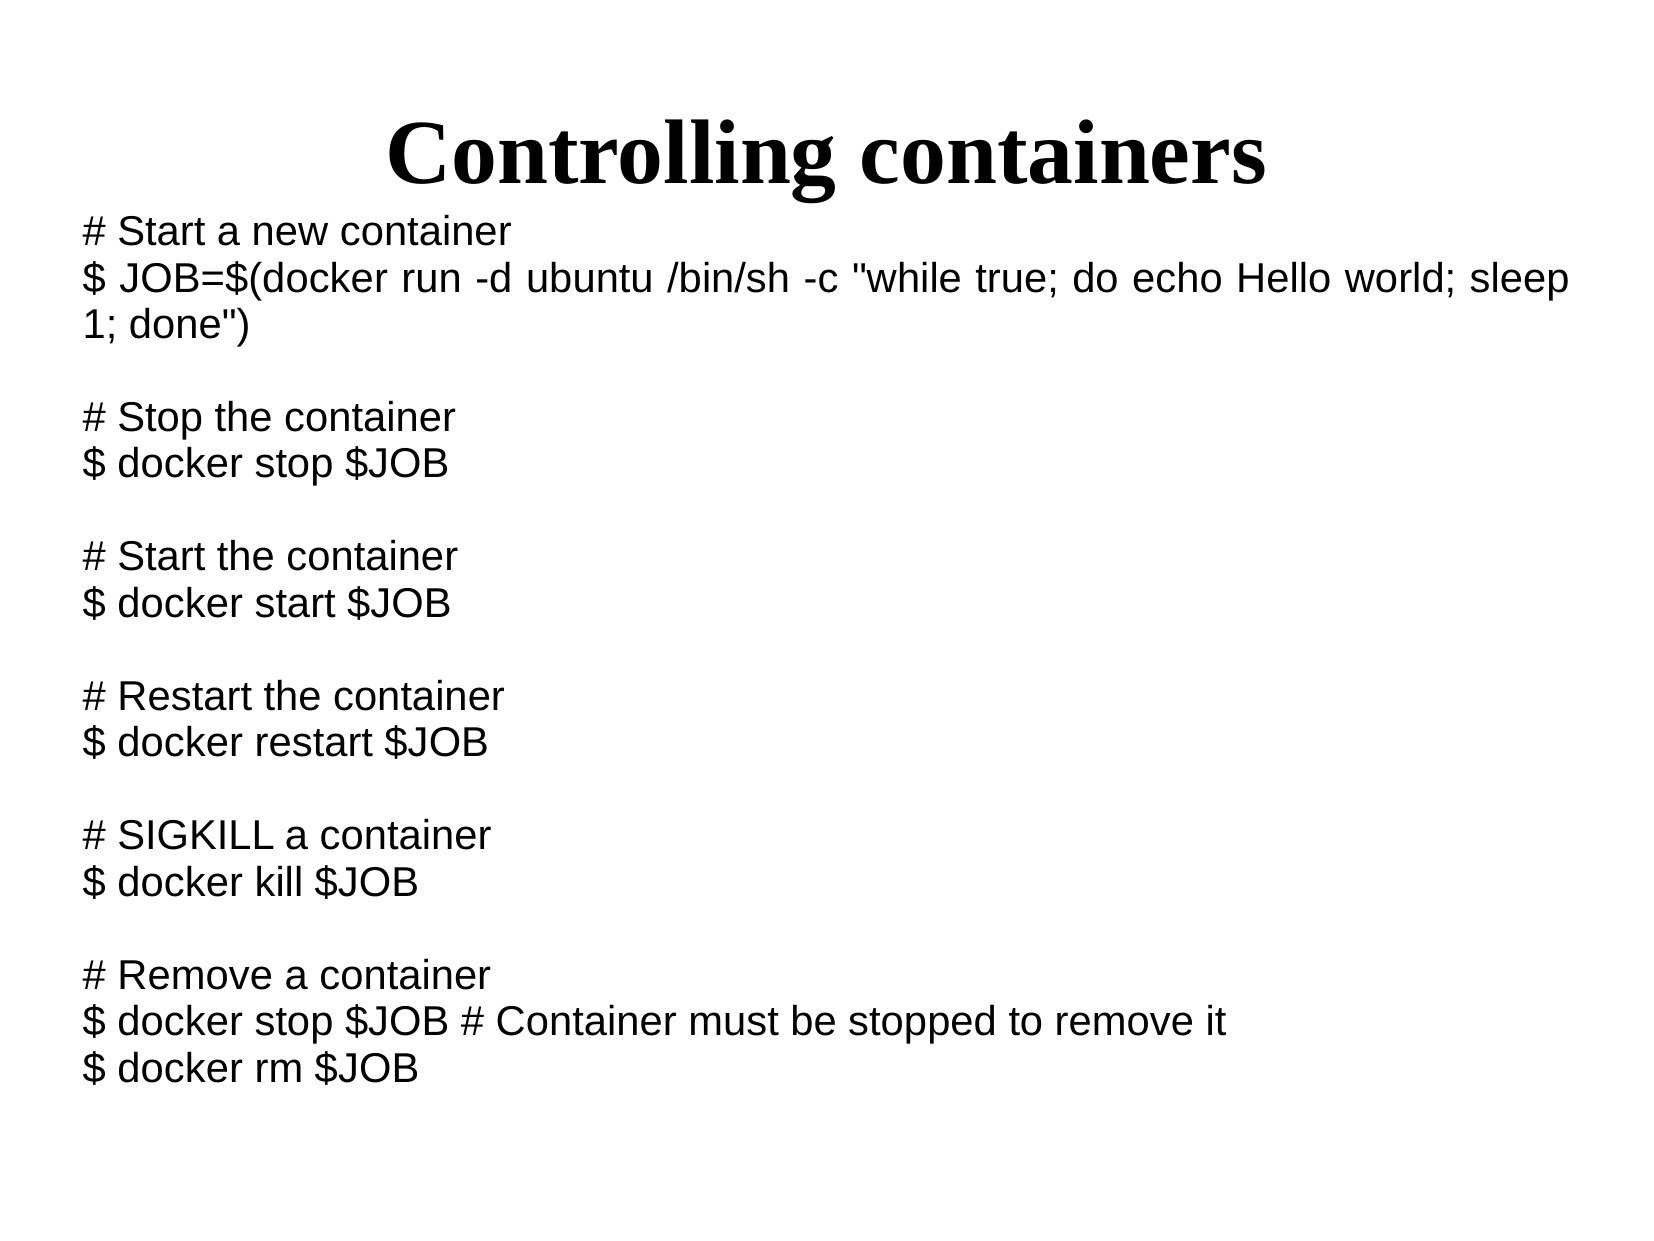

# Controlling containers
# Start a new container
$ JOB=$(docker run -d ubuntu /bin/sh -c "while true; do echo Hello world; sleep 1; done")
# Stop the container
$ docker stop $JOB
# Start the container
$ docker start $JOB
# Restart the container
$ docker restart $JOB
# SIGKILL a container
$ docker kill $JOB
# Remove a container
$ docker stop $JOB # Container must be stopped to remove it
$ docker rm $JOB